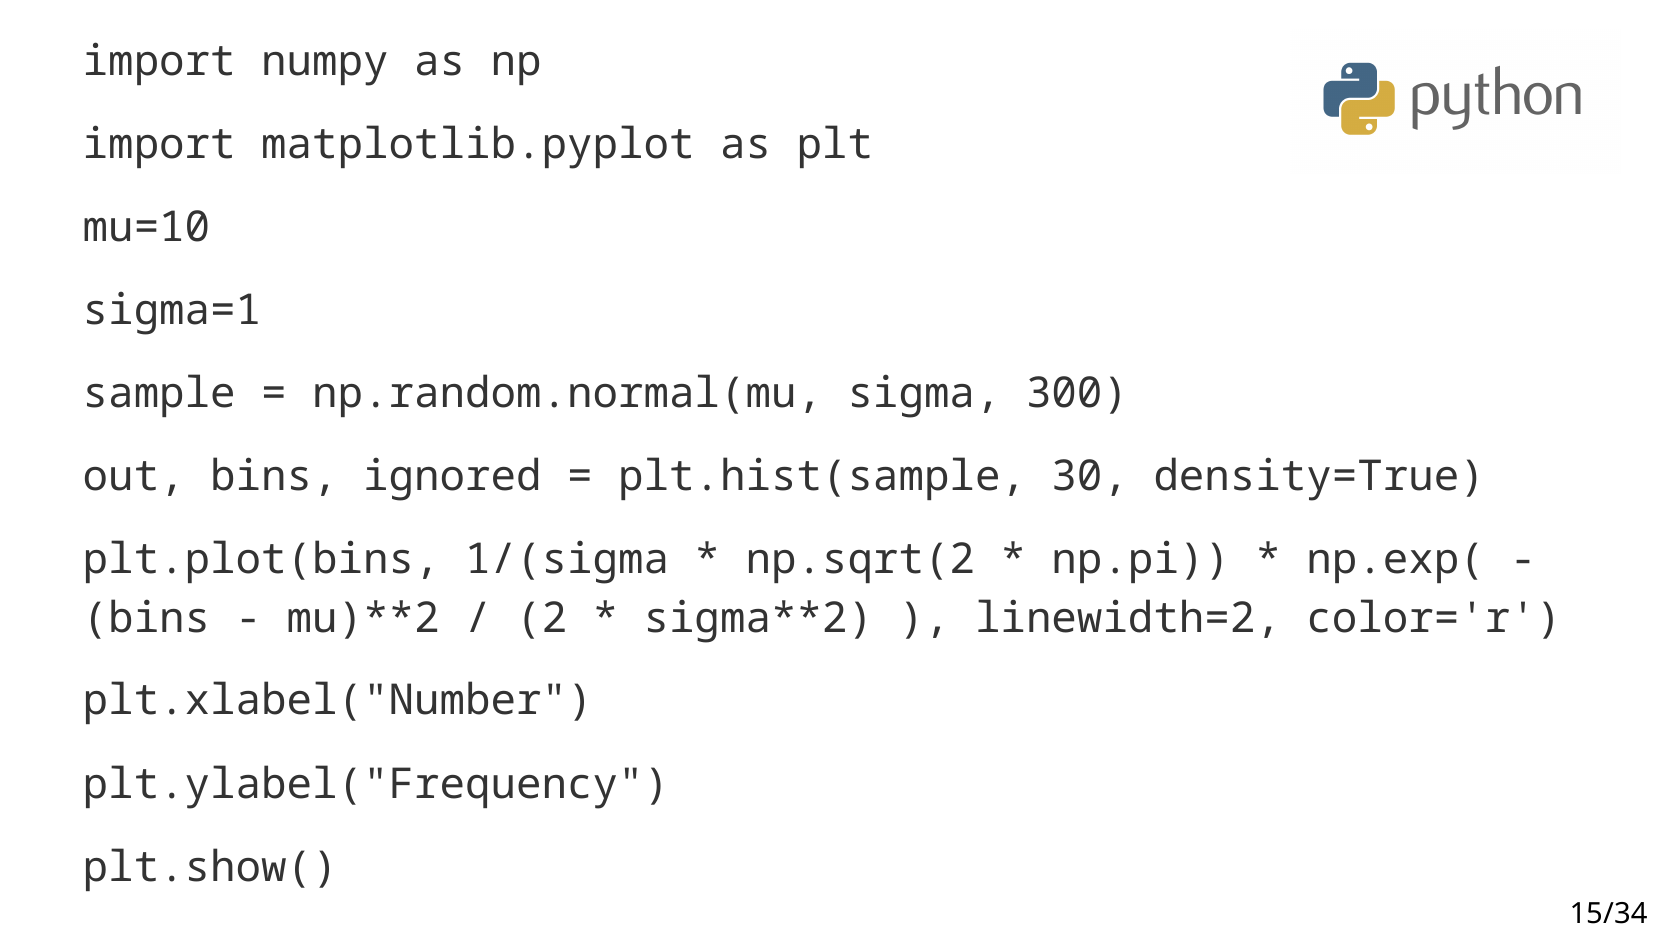

# import numpy as np
import matplotlib.pyplot as plt
mu=10
sigma=1
sample = np.random.normal(mu, sigma, 300)
out, bins, ignored = plt.hist(sample, 30, density=True)
plt.plot(bins, 1/(sigma * np.sqrt(2 * np.pi)) * np.exp( - (bins - mu)**2 / (2 * sigma**2) ), linewidth=2, color='r')
plt.xlabel("Number")
plt.ylabel("Frequency")
plt.show()
15